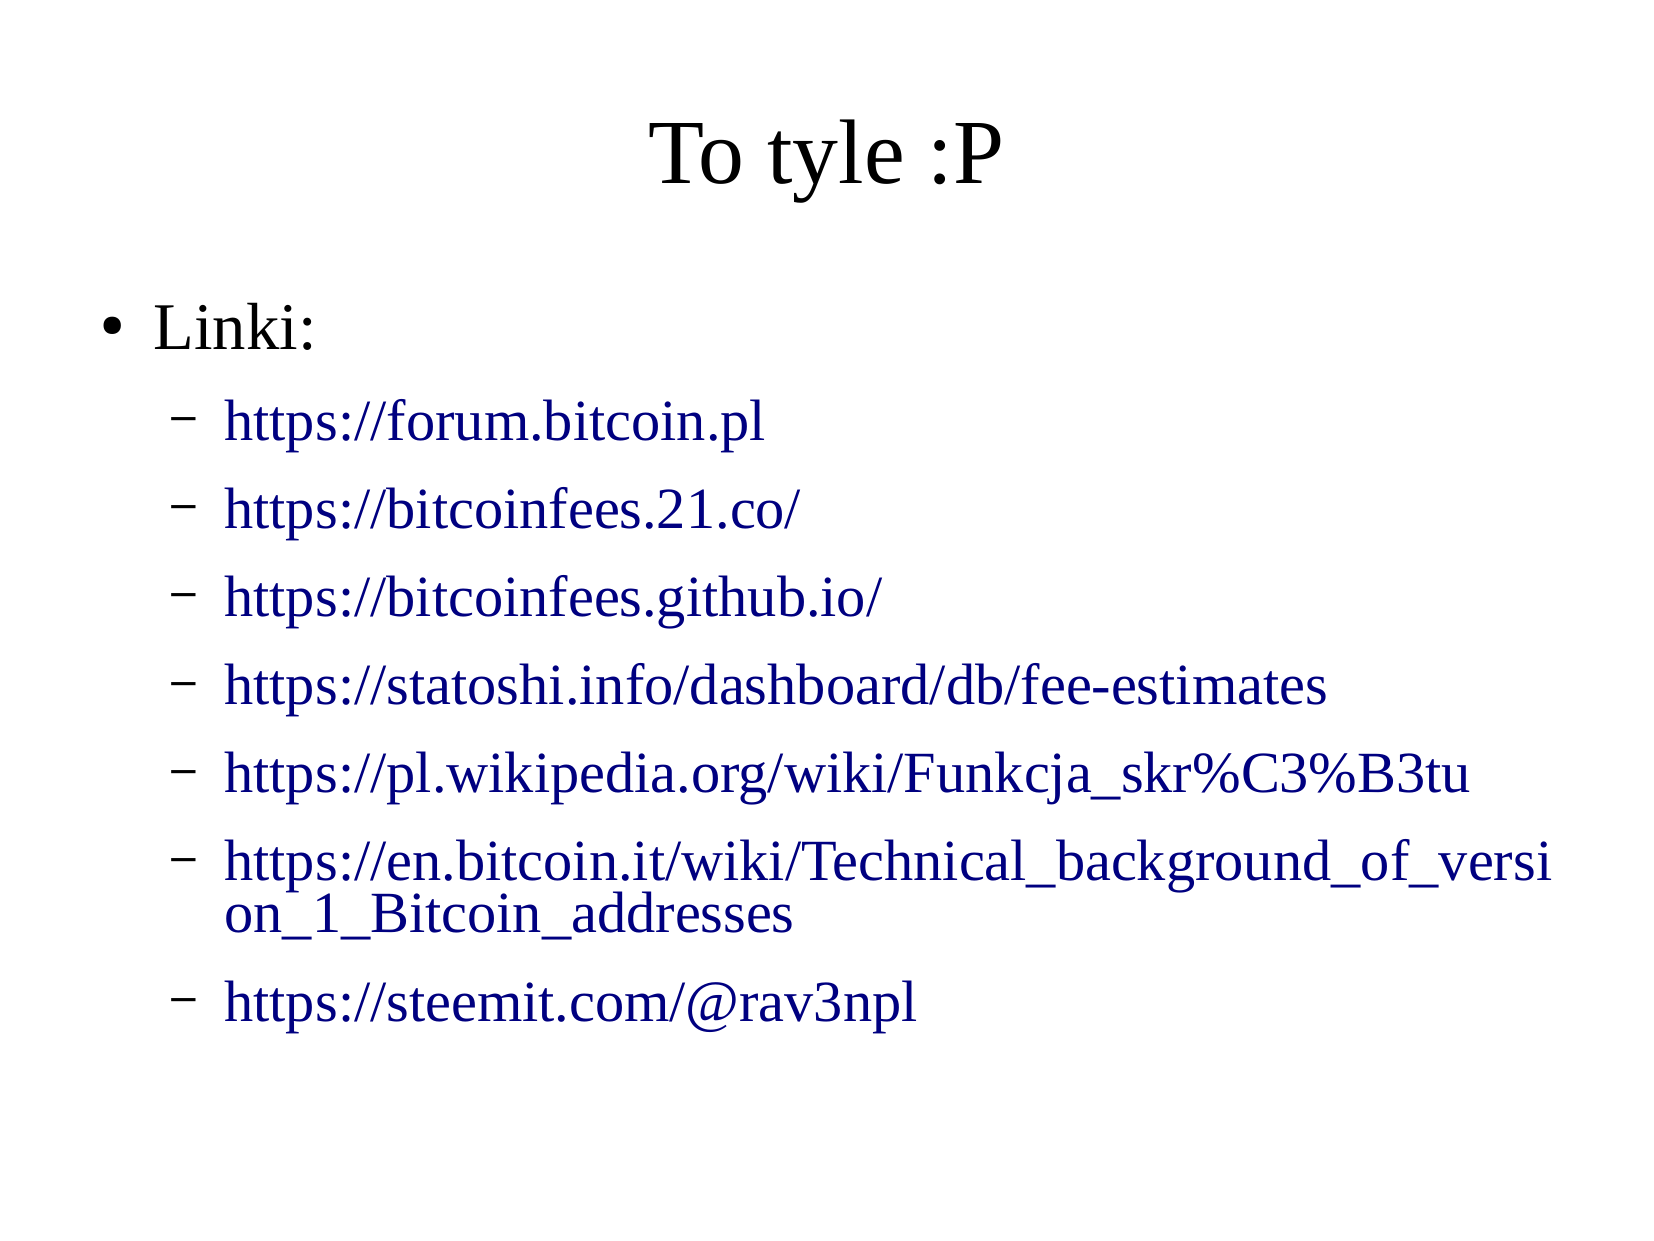

# To tyle :P
Linki:
https://forum.bitcoin.pl
https://bitcoinfees.21.co/
https://bitcoinfees.github.io/
https://statoshi.info/dashboard/db/fee-estimates
https://pl.wikipedia.org/wiki/Funkcja_skr%C3%B3tu
https://en.bitcoin.it/wiki/Technical_background_of_version_1_Bitcoin_addresses
https://steemit.com/@rav3npl